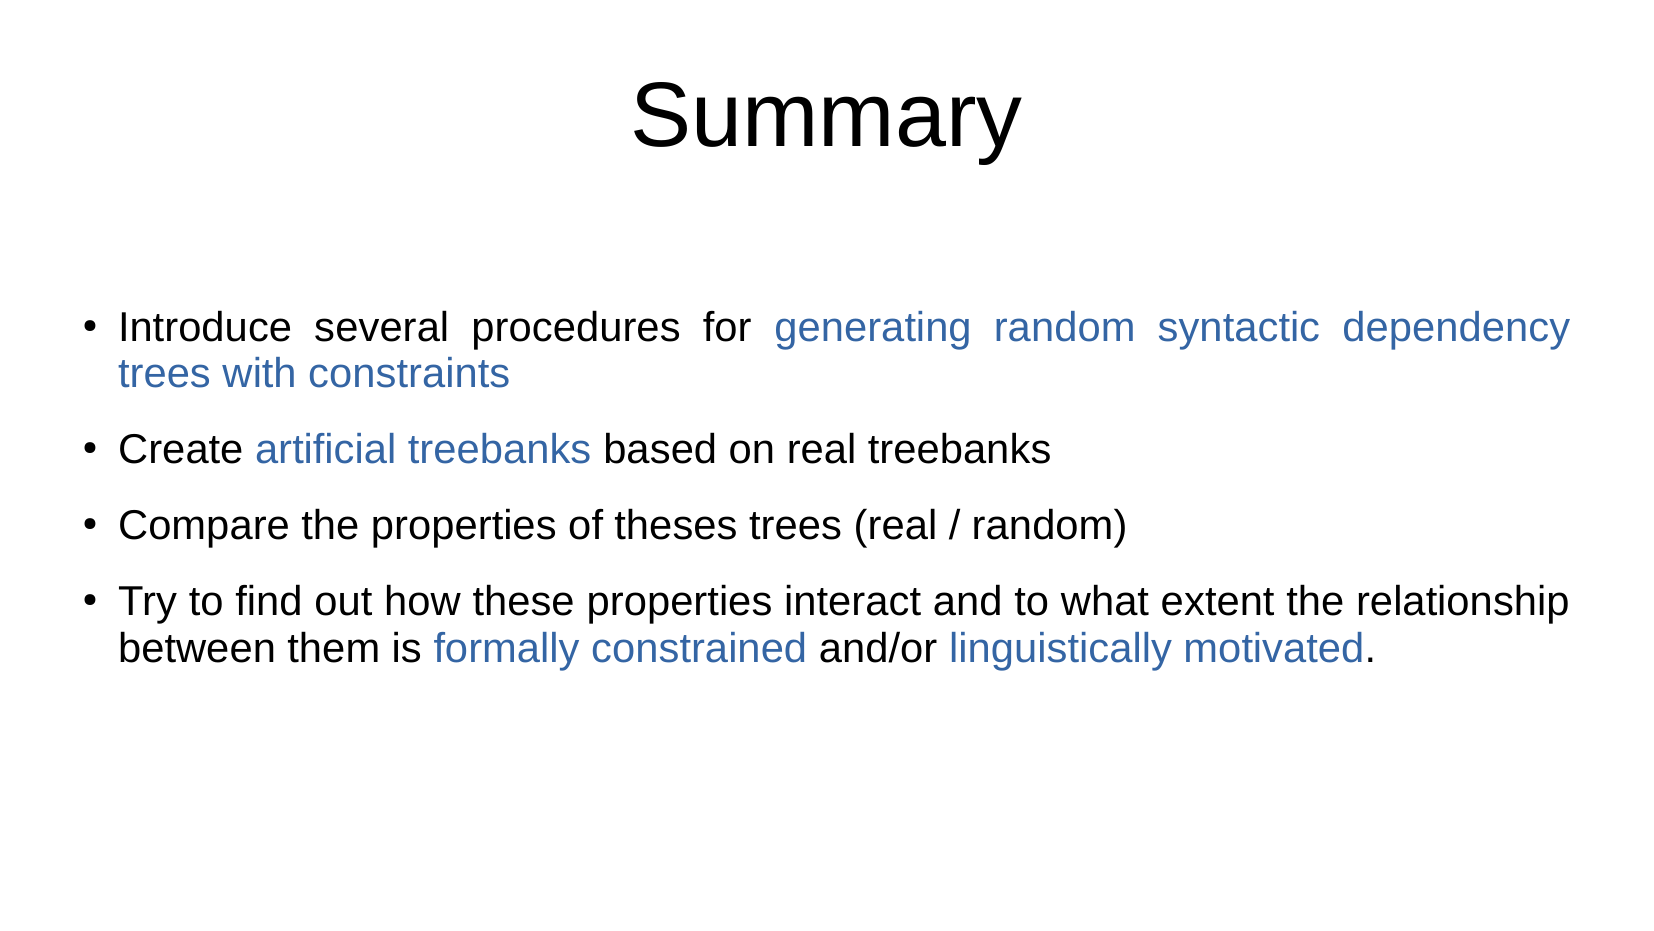

# Summary
Introduce several procedures for generating random syntactic dependency trees with constraints
Create artificial treebanks based on real treebanks
Compare the properties of theses trees (real / random)
Try to find out how these properties interact and to what extent the relationship between them is formally constrained and/or linguistically motivated.